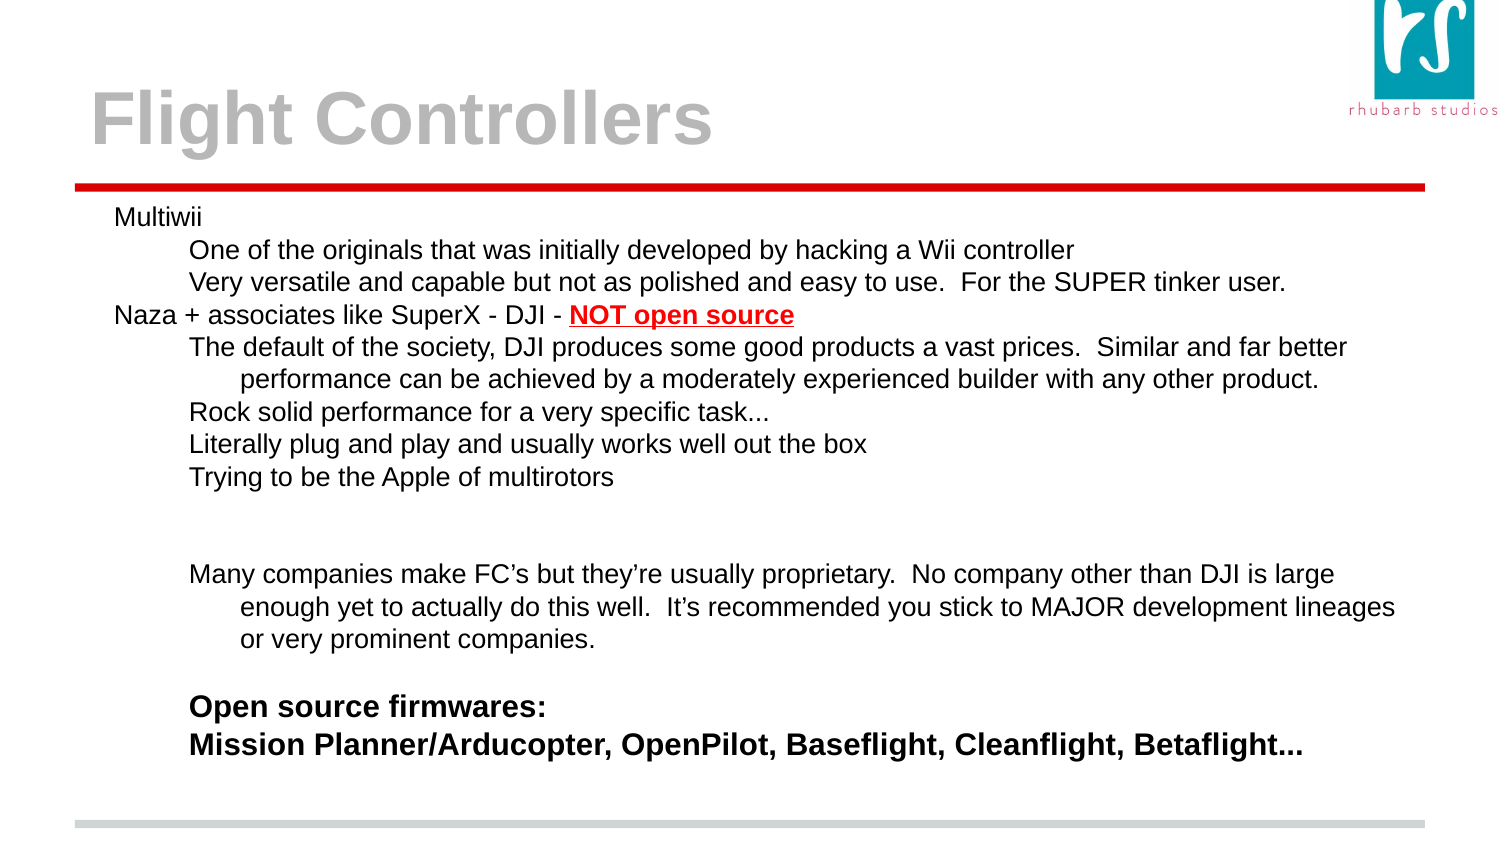

# Flight Controllers
Multiwii
One of the originals that was initially developed by hacking a Wii controller
Very versatile and capable but not as polished and easy to use. For the SUPER tinker user.
Naza + associates like SuperX - DJI - NOT open source
The default of the society, DJI produces some good products a vast prices. Similar and far better performance can be achieved by a moderately experienced builder with any other product.
Rock solid performance for a very specific task...
Literally plug and play and usually works well out the box
Trying to be the Apple of multirotors
Many companies make FC’s but they’re usually proprietary. No company other than DJI is large enough yet to actually do this well. It’s recommended you stick to MAJOR development lineages or very prominent companies.
Open source firmwares:
Mission Planner/Arducopter, OpenPilot, Baseflight, Cleanflight, Betaflight...